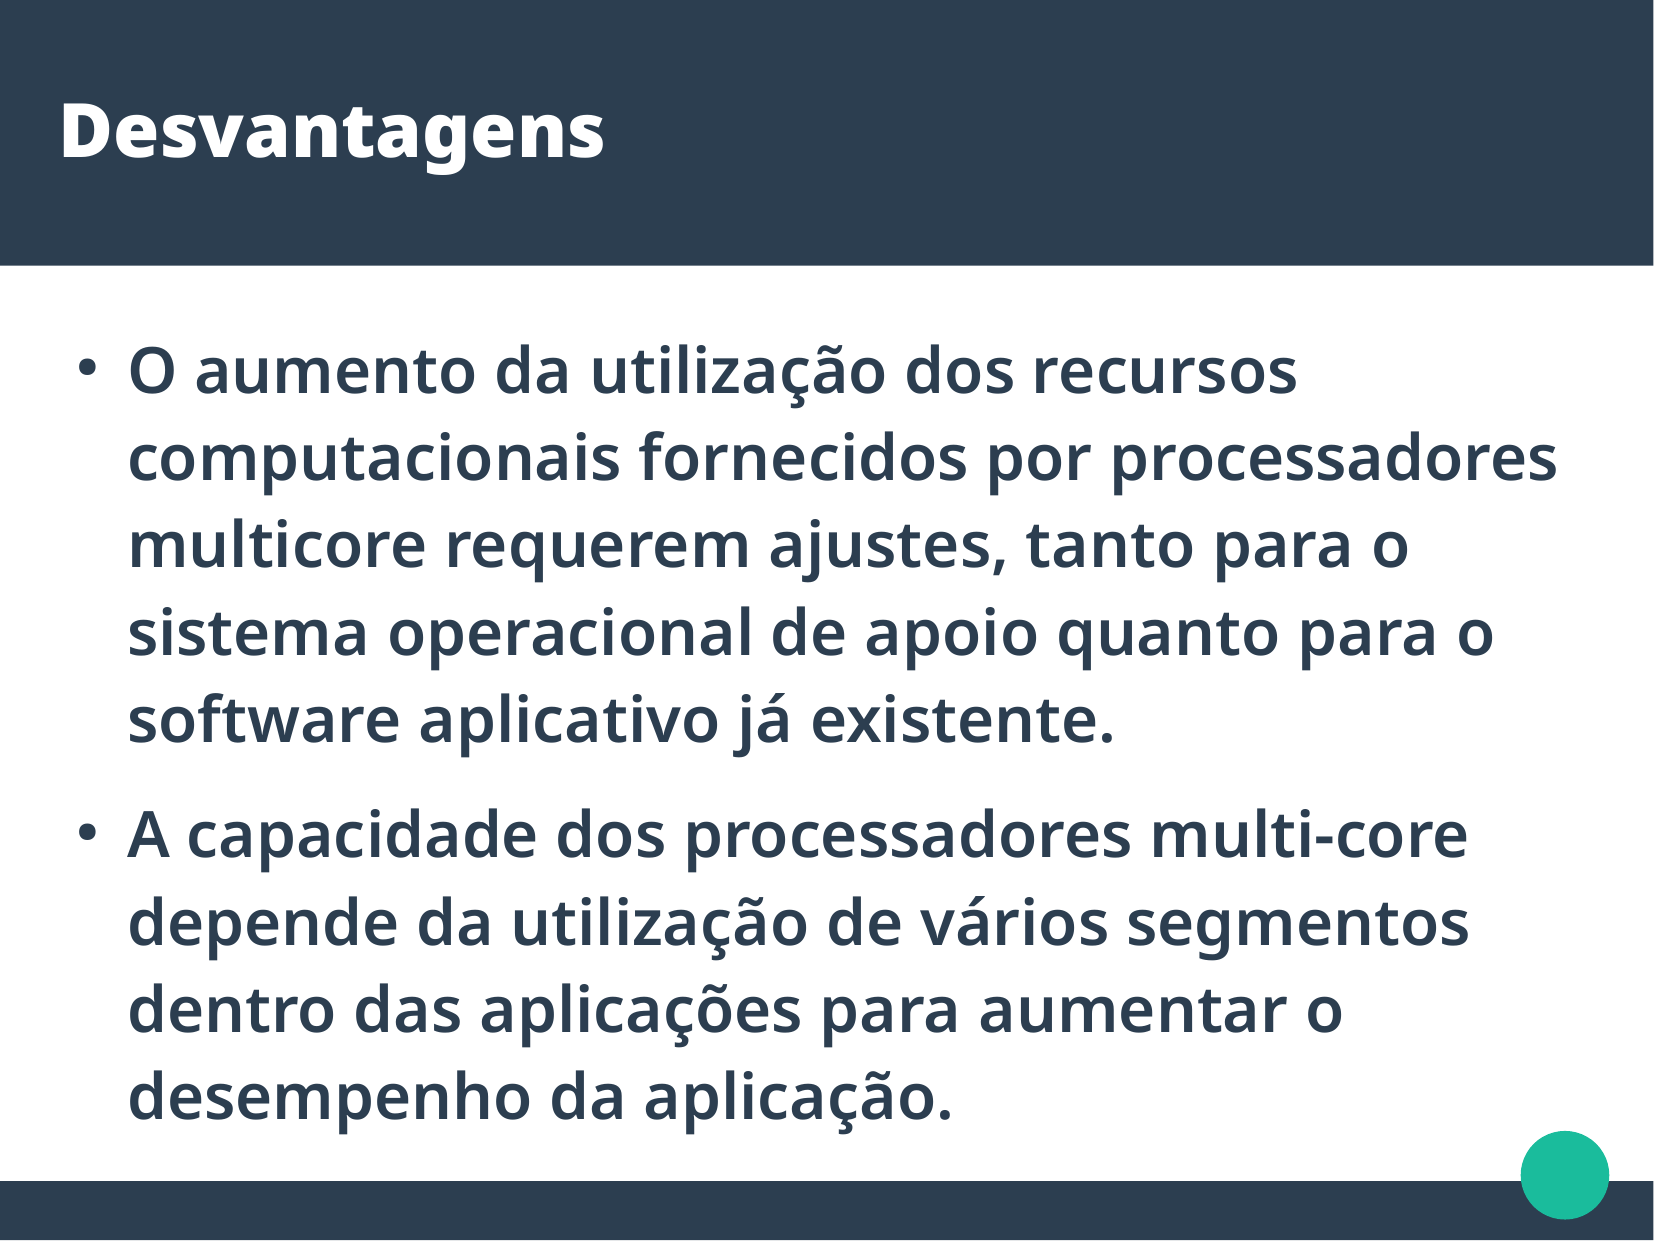

# Desvantagens
O aumento da utilização dos recursos computacionais fornecidos por processadores multicore requerem ajustes, tanto para o sistema operacional de apoio quanto para o software aplicativo já existente.
A capacidade dos processadores multi-core depende da utilização de vários segmentos dentro das aplicações para aumentar o desempenho da aplicação.